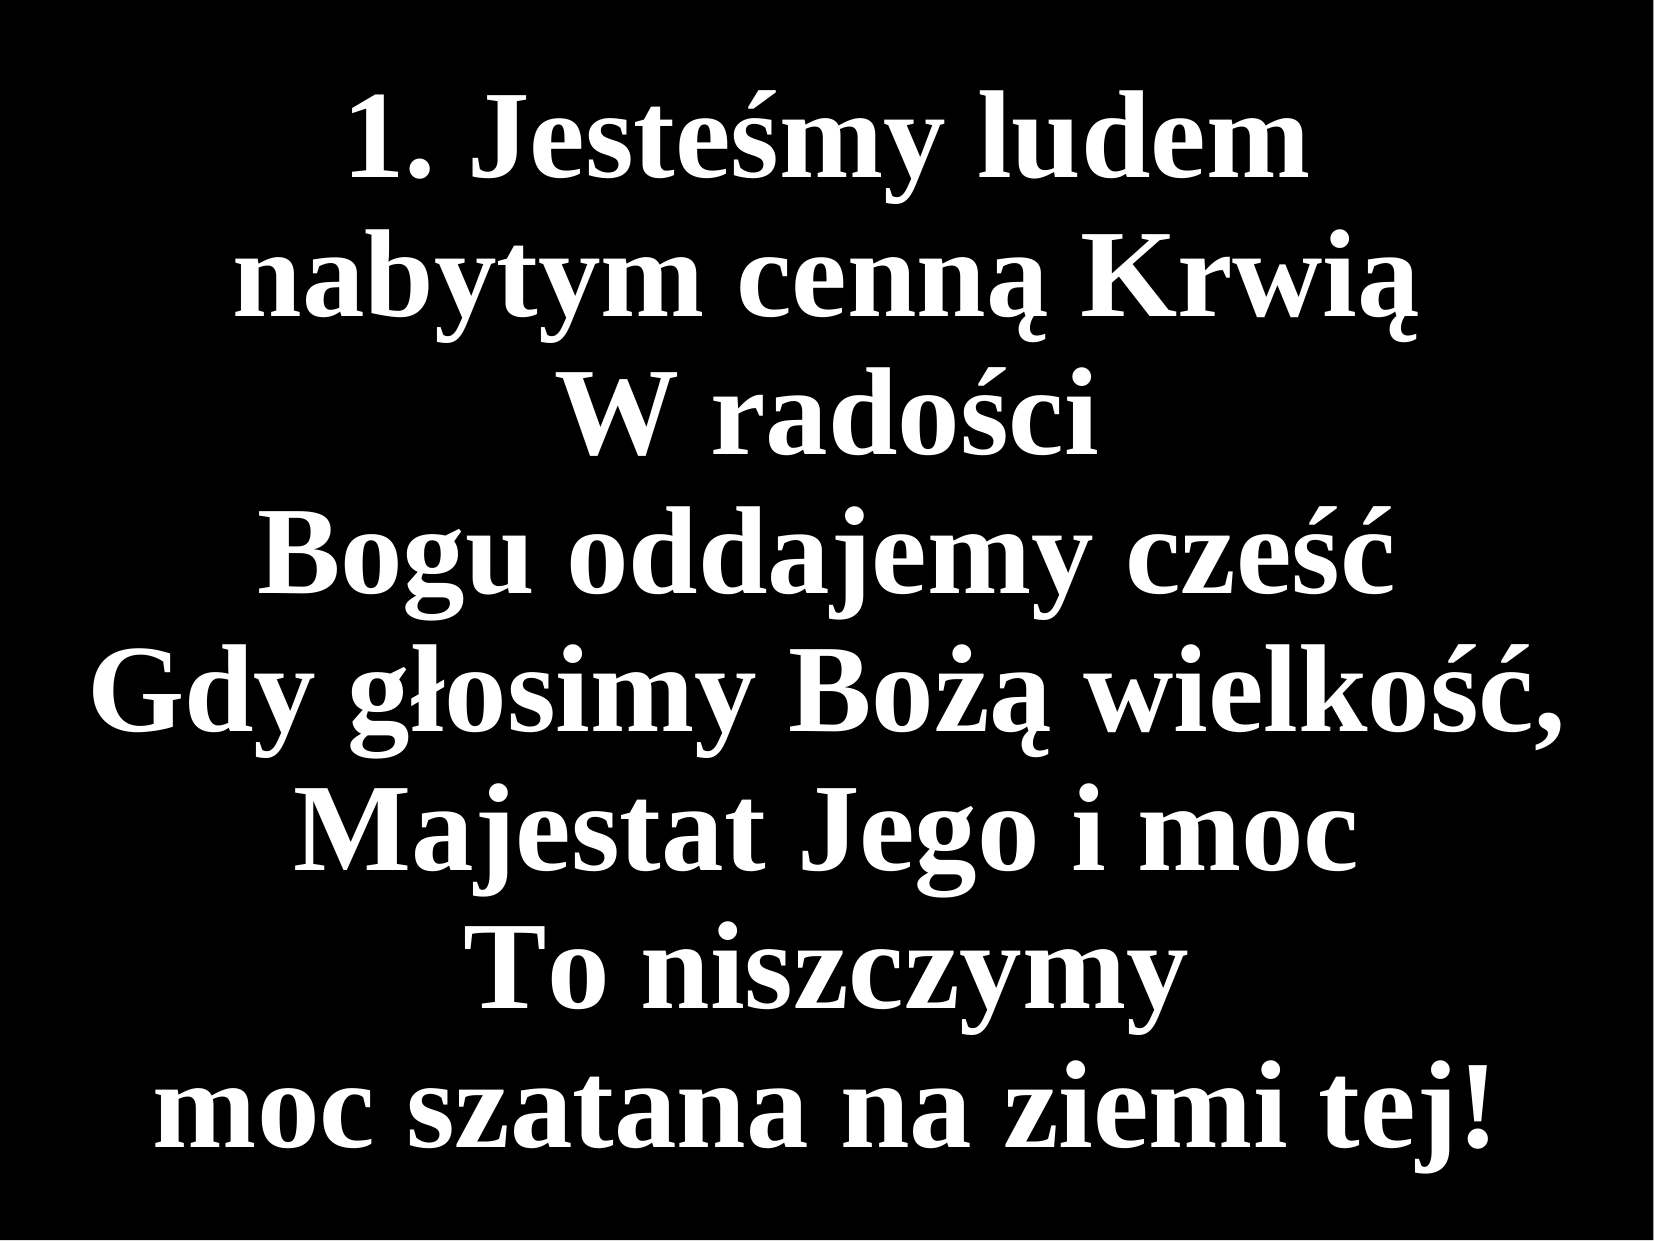

# 1. Jesteśmy ludem nabytym cenną Krwią W radości Bogu oddajemy cześć Gdy głosimy Bożą wielkość, Majestat Jego i moc To niszczymy moc szatana na ziemi tej!